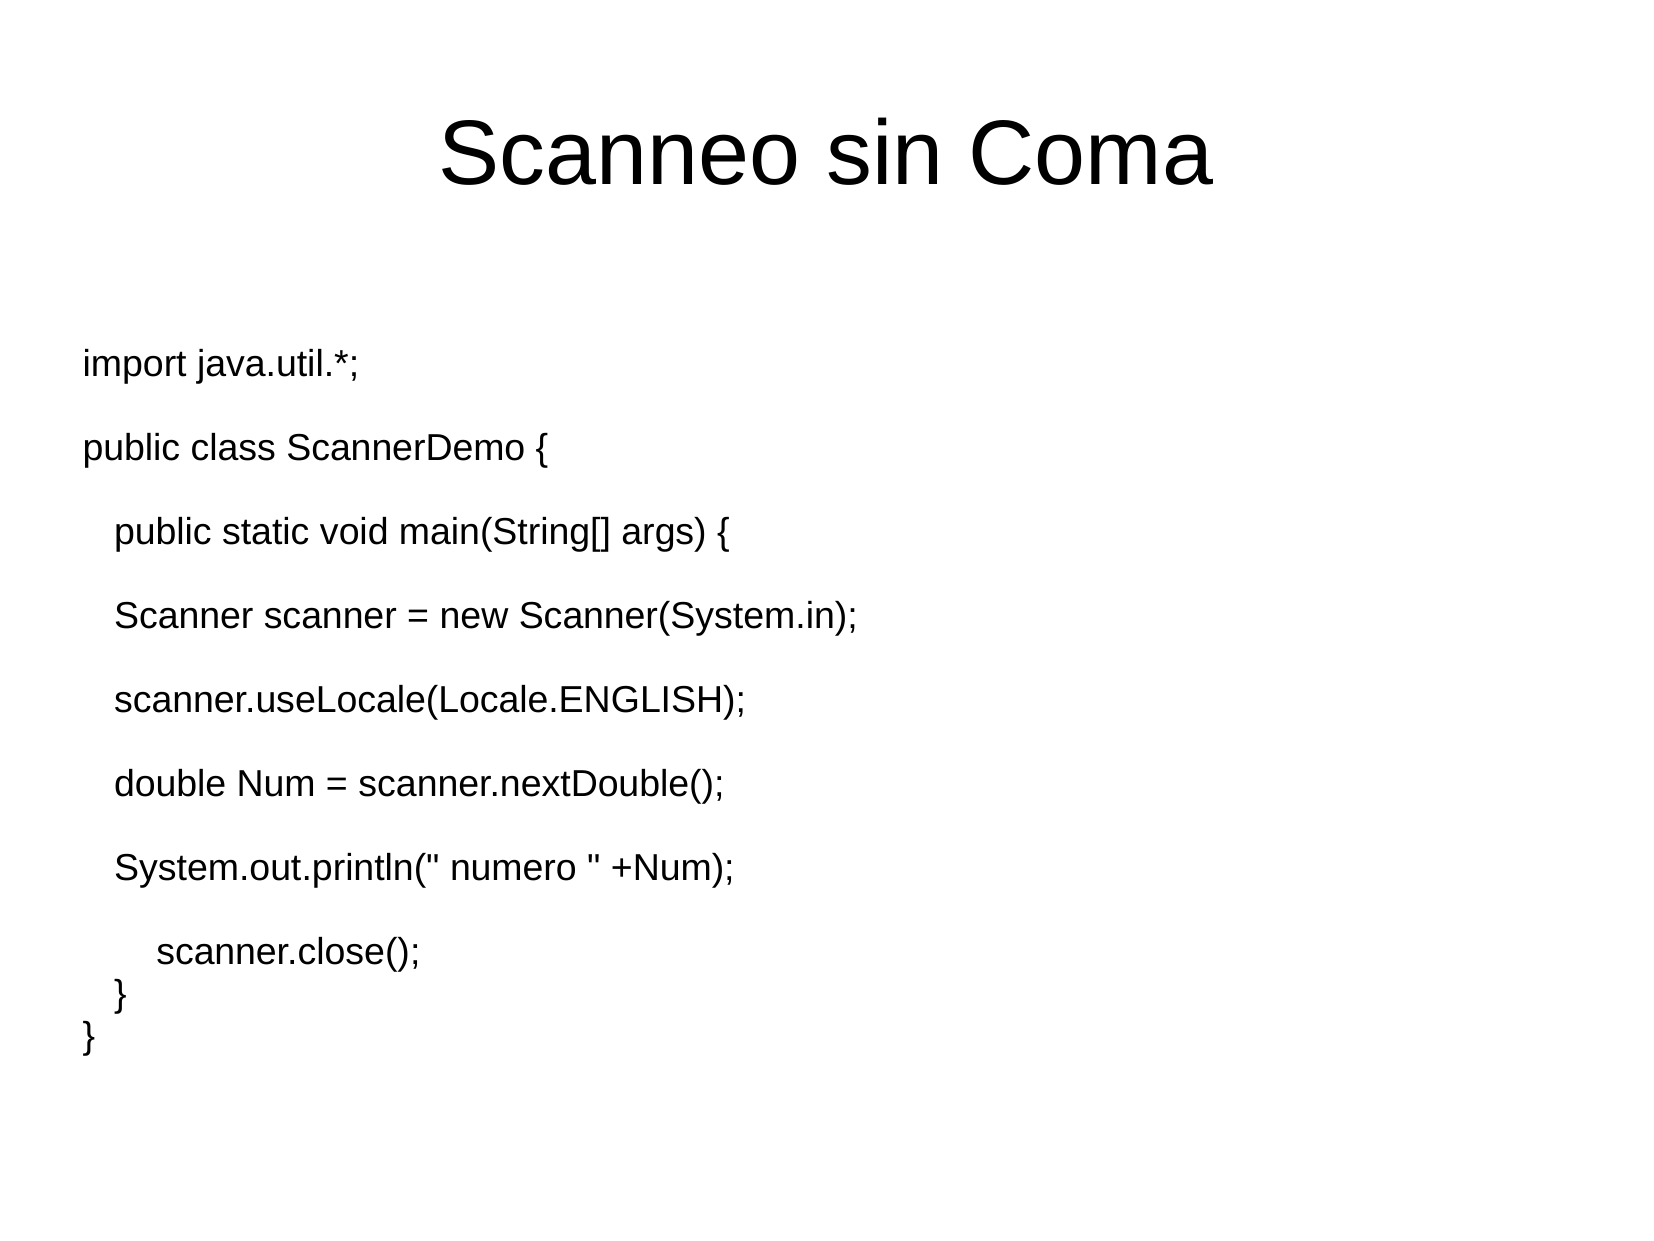

# Scanneo sin Coma
import java.util.*;
public class ScannerDemo {
 public static void main(String[] args) {
 Scanner scanner = new Scanner(System.in);
 scanner.useLocale(Locale.ENGLISH);
 double Num = scanner.nextDouble();
 System.out.println(" numero " +Num);
 scanner.close();
 }
}